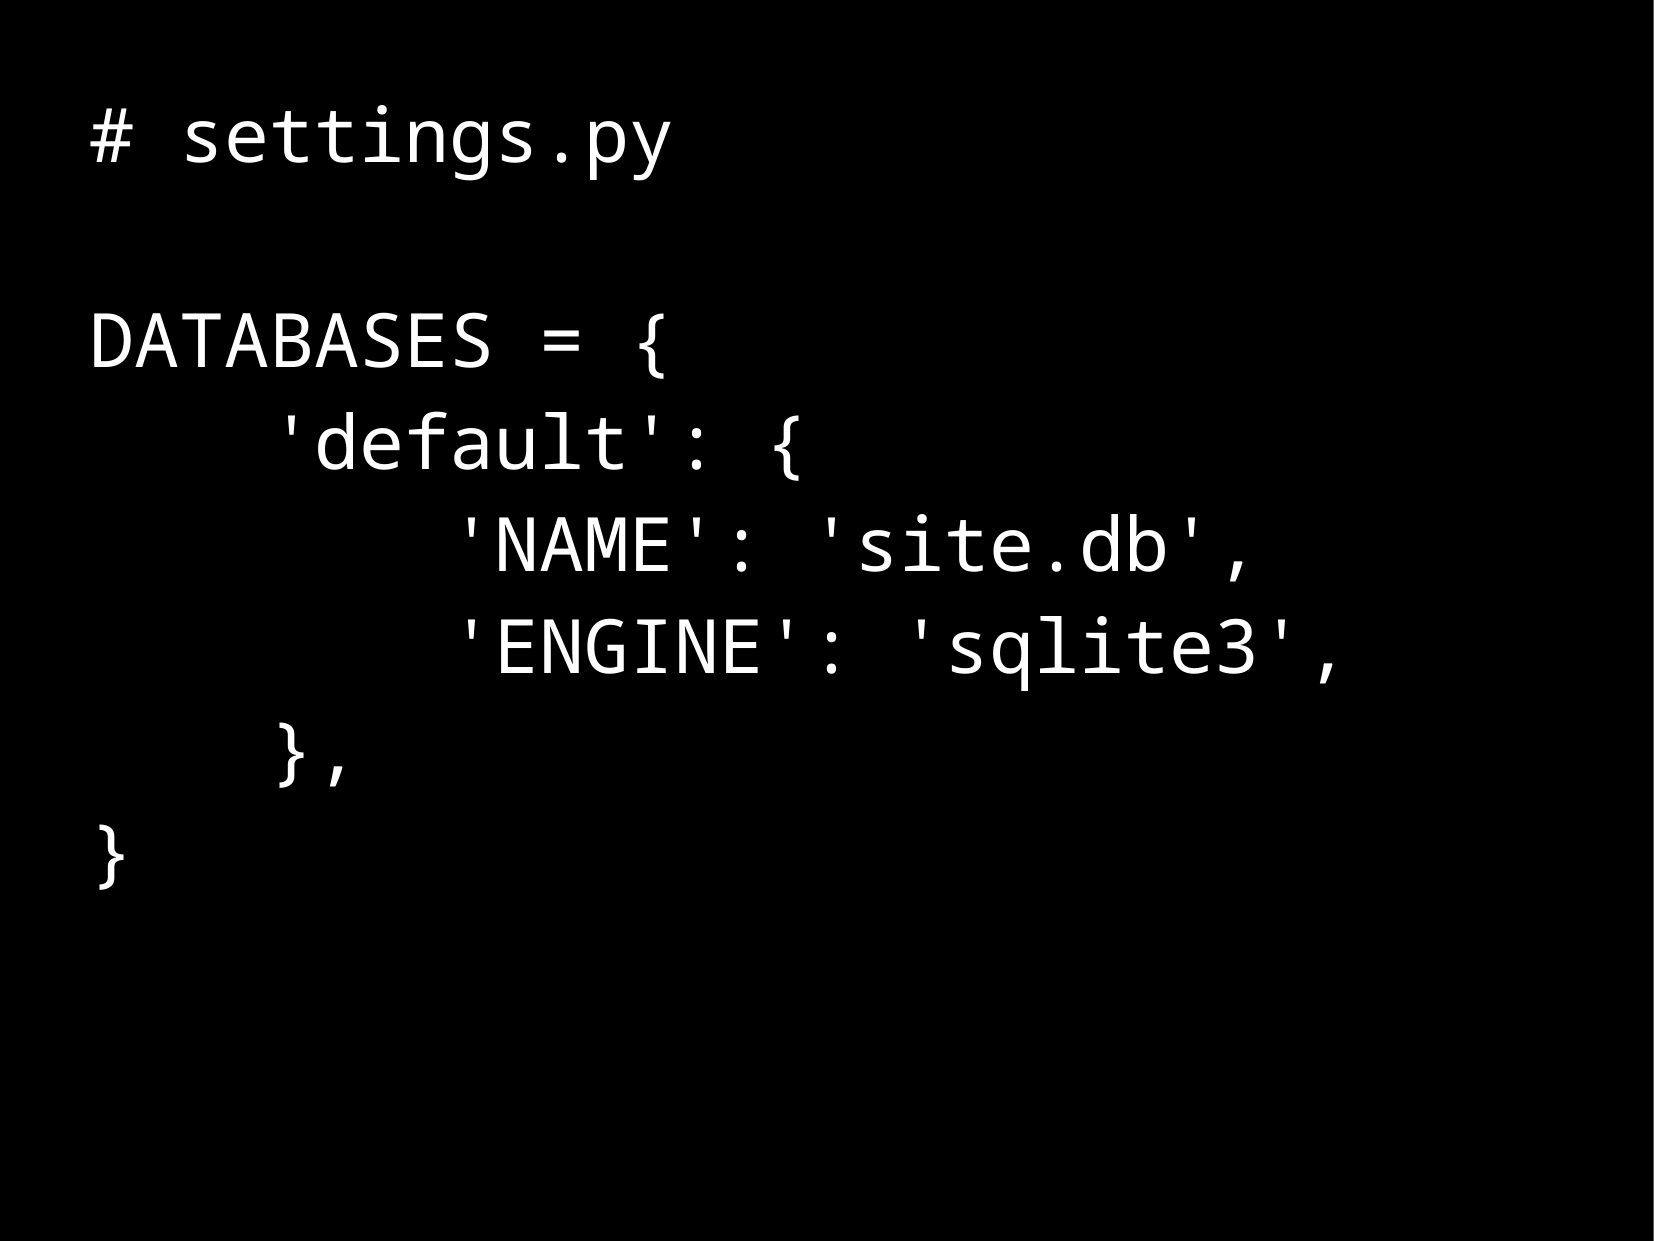

# settings.py
DATABASES = {
 'default': {
 'NAME': 'site.db',
 'ENGINE': 'sqlite3',
 },
}